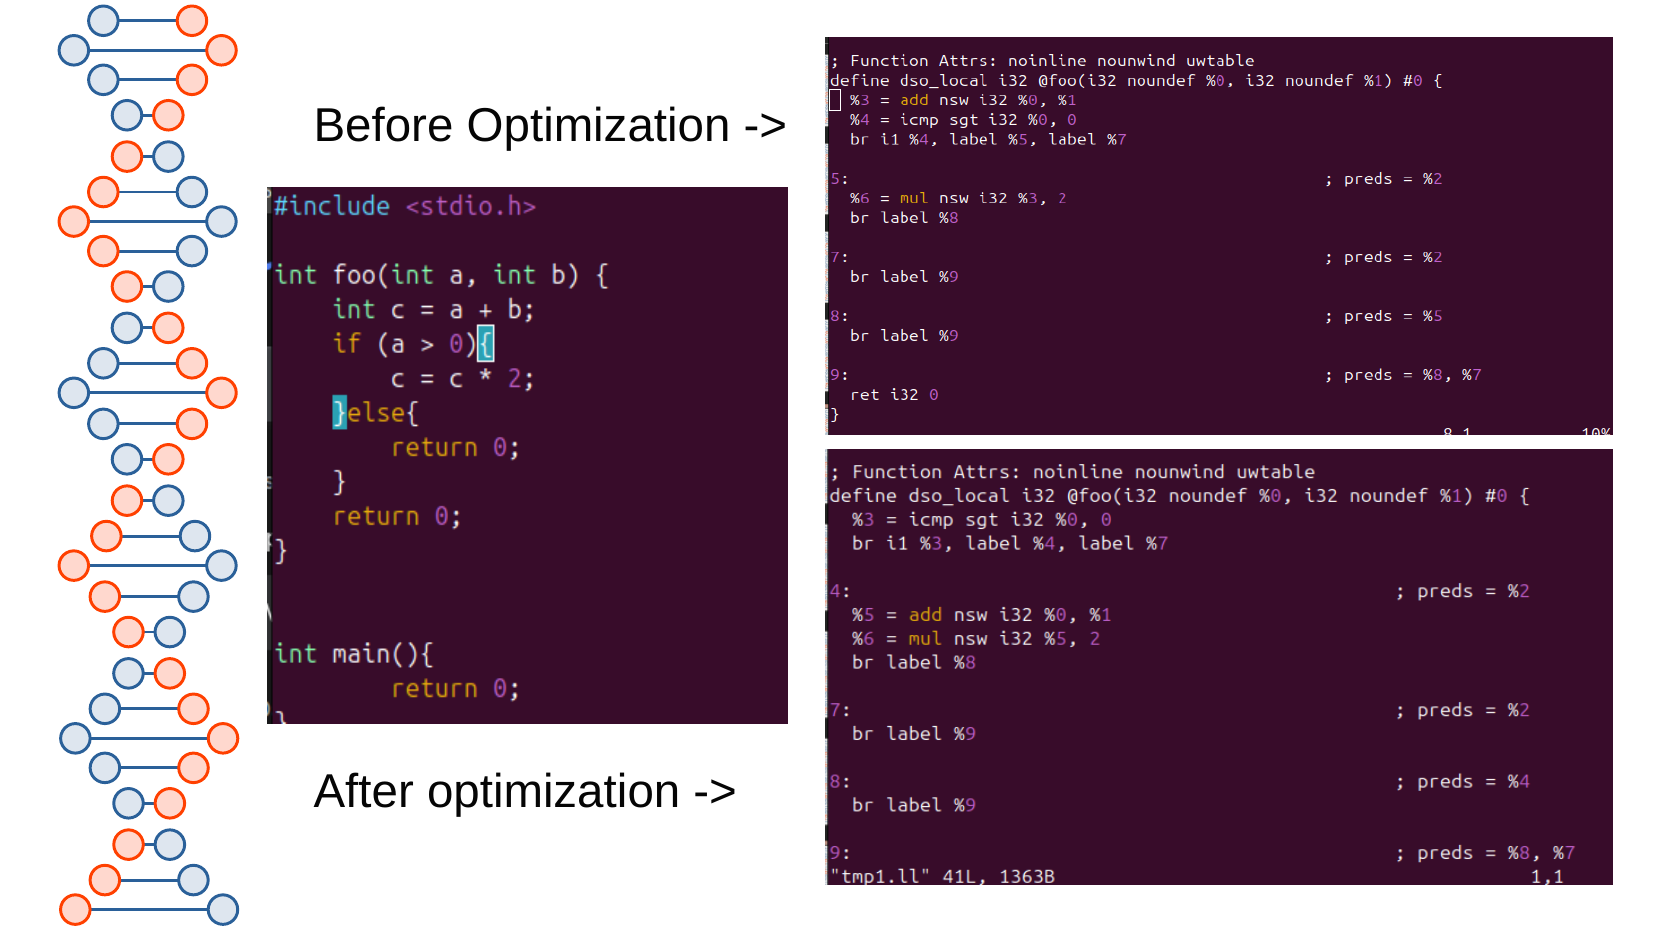

#
Before Optimization ->
After optimization ->
3